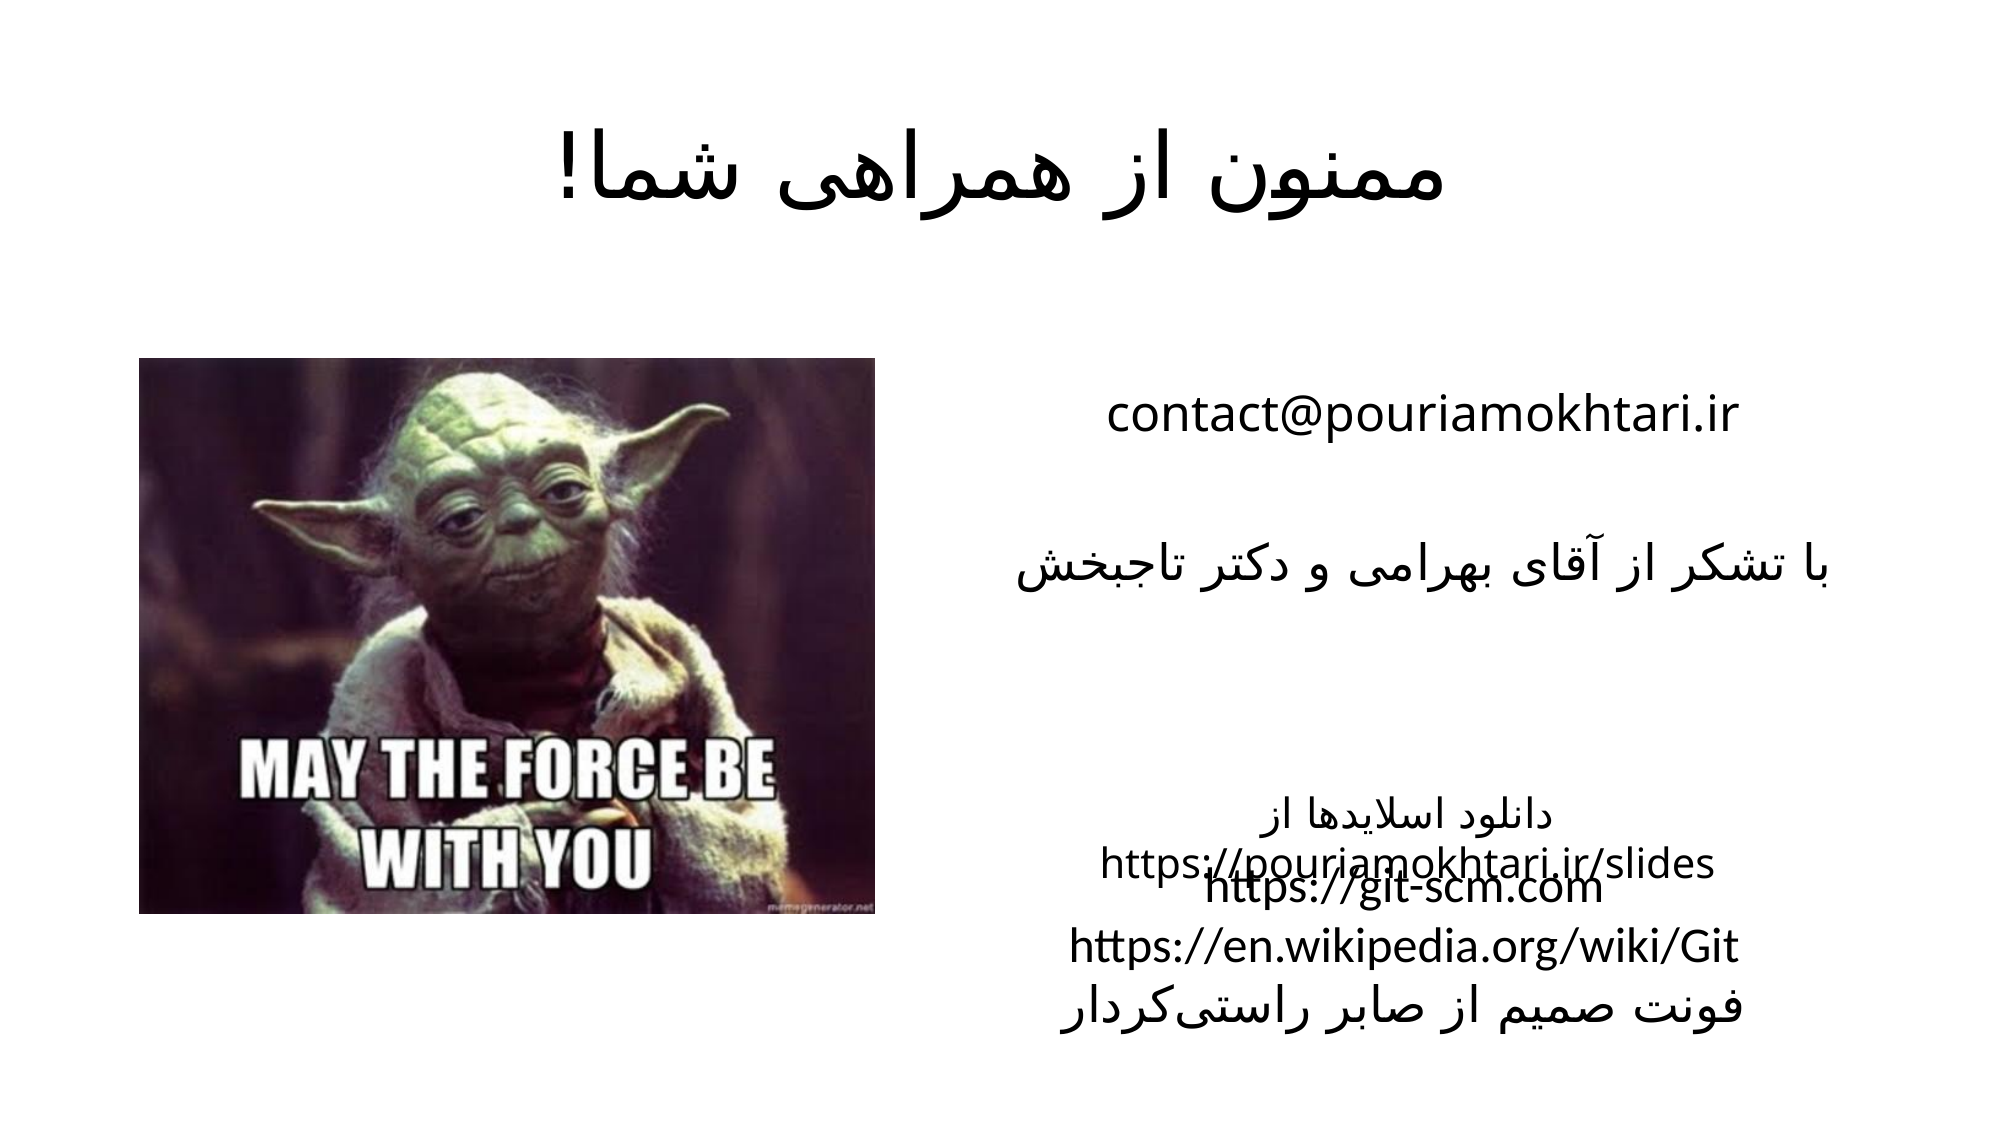

# ممنون از همراهی شما!
contact@pouriamokhtari.ir
با تشکر از آقای بهرامی و دکتر تاجبخش
دانلود اسلاید‌ها از https://pouriamokhtari.ir/slides
https://git-scm.com
https://en.wikipedia.org/wiki/Git
فونت صمیم از صابر راستی‌کردار